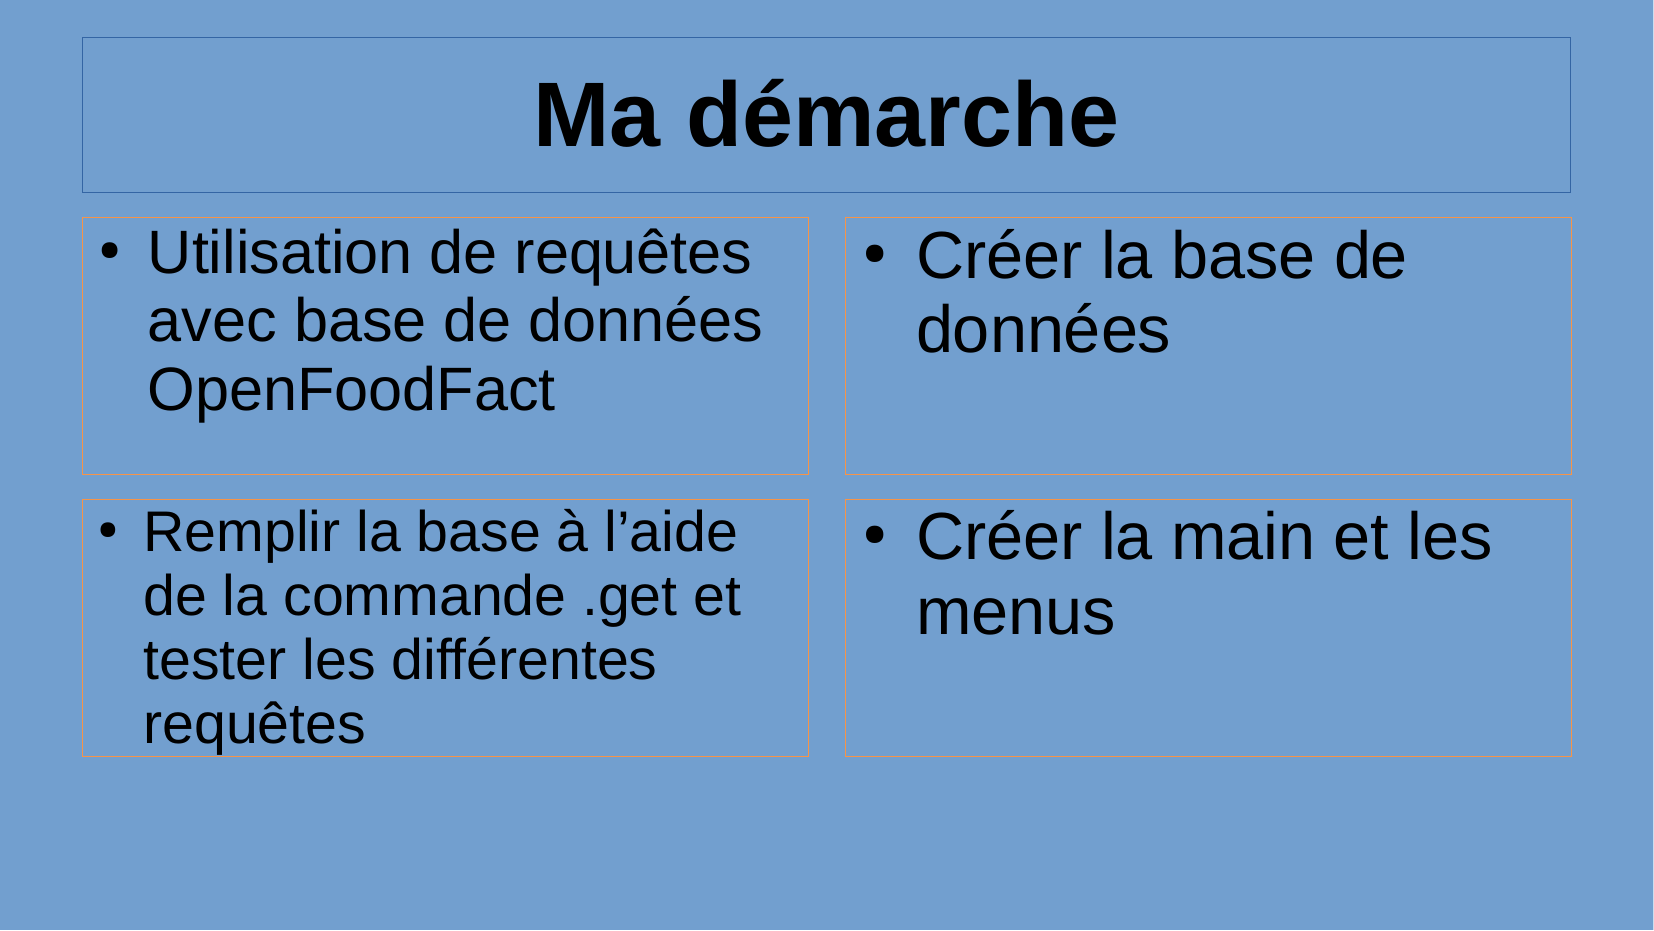

# Ma démarche
Utilisation de requêtes avec base de données OpenFoodFact
Créer la base de données
Remplir la base à l’aide de la commande .get et tester les différentes requêtes
Créer la main et les menus